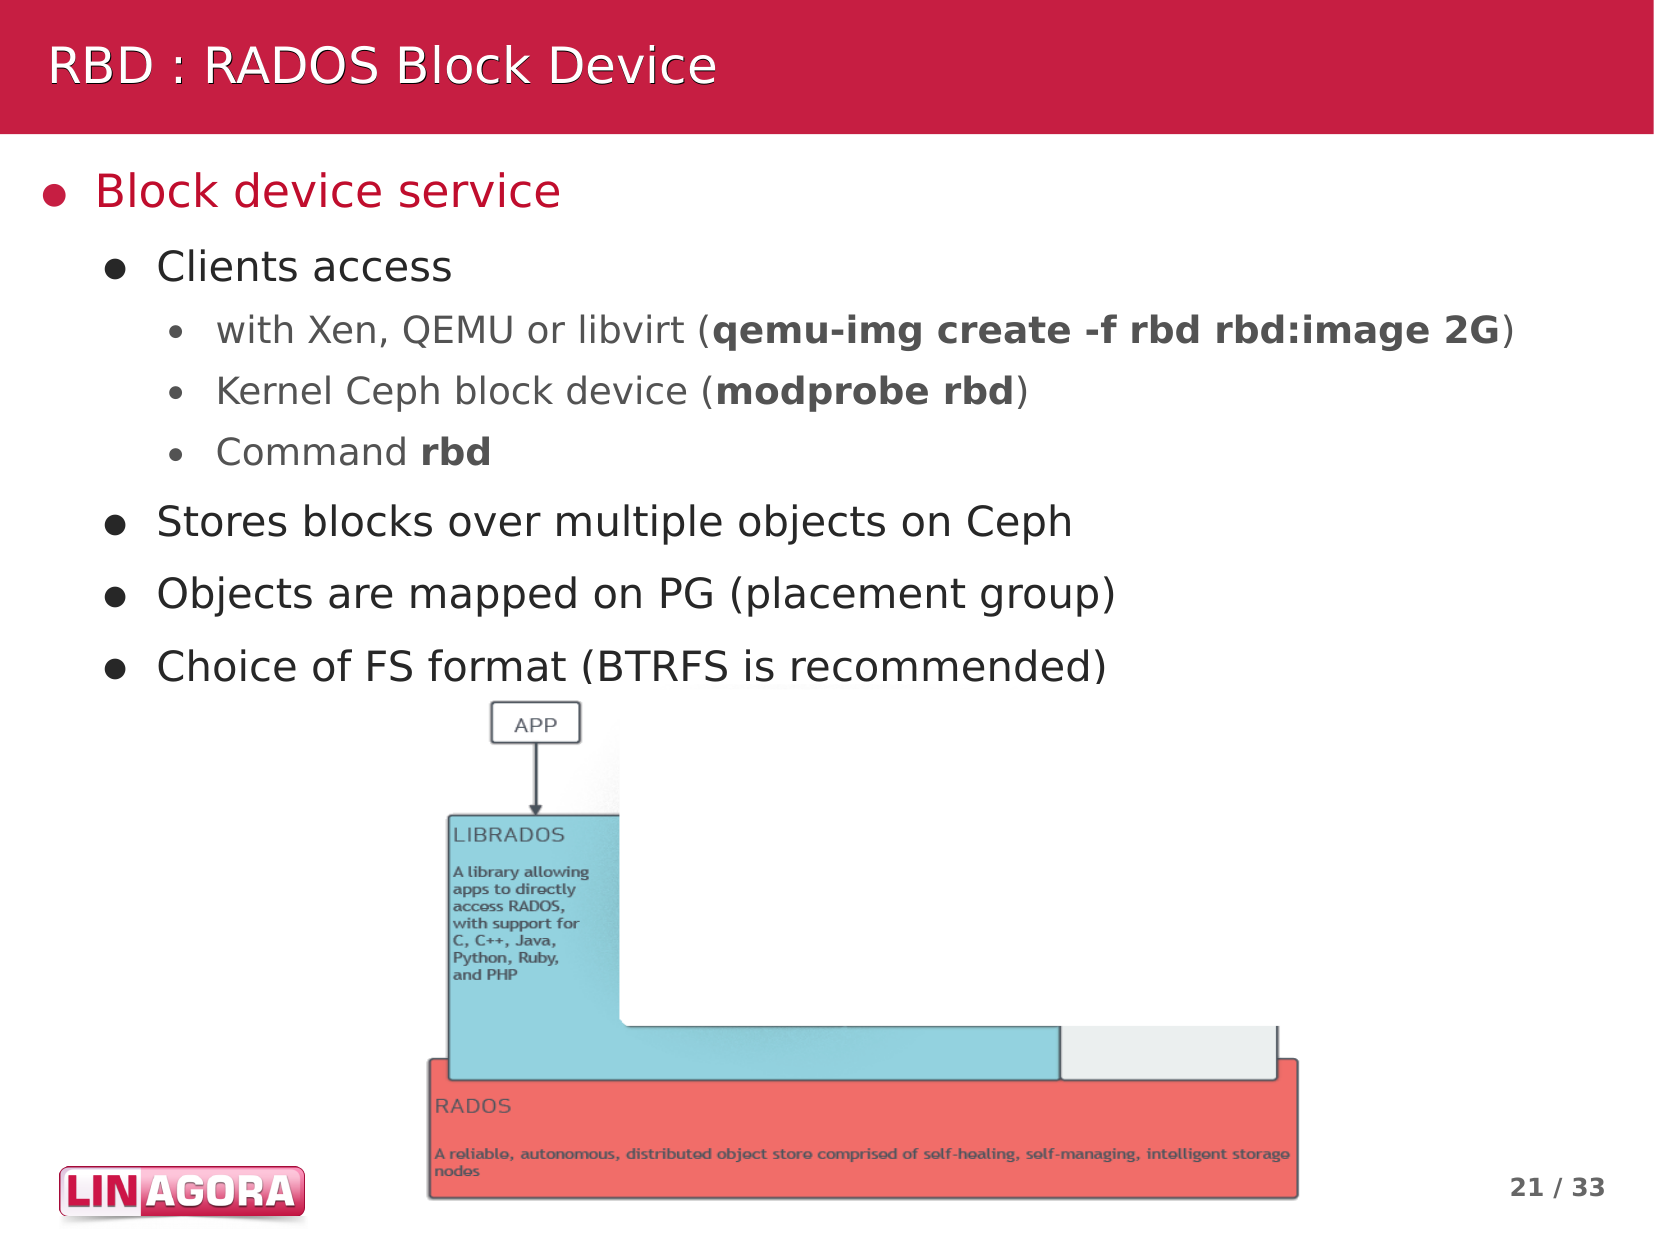

# RBD : RADOS Block Device
Block device service
Clients access
with Xen, QEMU or libvirt (qemu-img create -f rbd rbd:image 2G)
Kernel Ceph block device (modprobe rbd)
Command rbd
Stores blocks over multiple objects on Ceph
Objects are mapped on PG (placement group)
Choice of FS format (BTRFS is recommended)